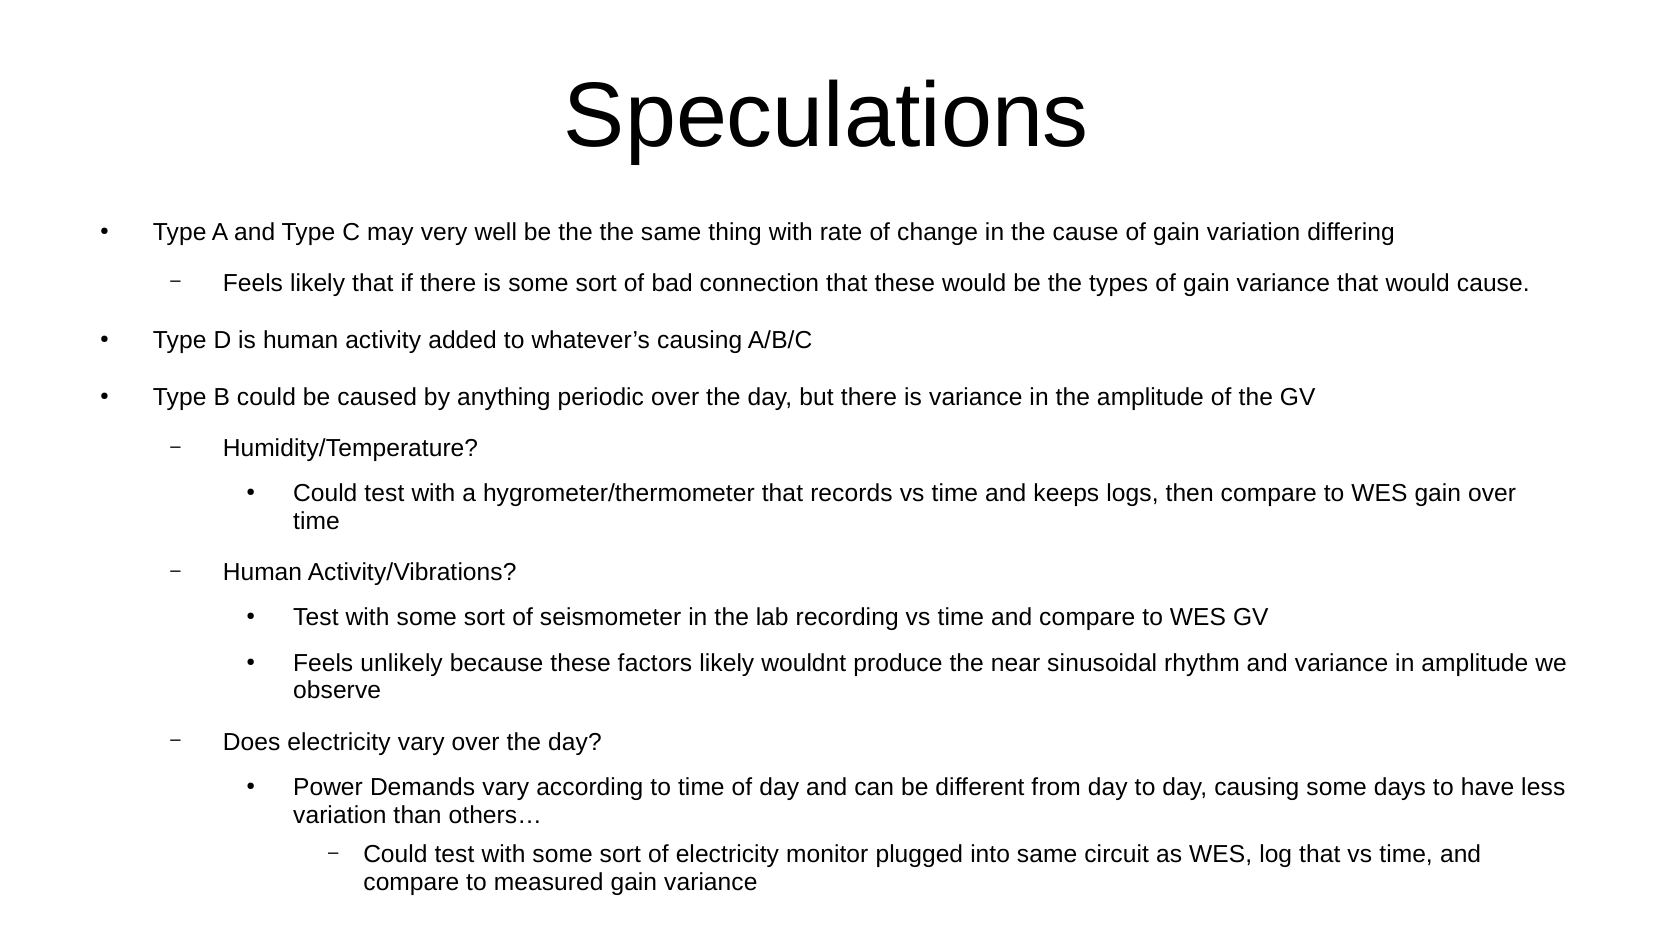

# Speculations
Type A and Type C may very well be the the same thing with rate of change in the cause of gain variation differing
Feels likely that if there is some sort of bad connection that these would be the types of gain variance that would cause.
Type D is human activity added to whatever’s causing A/B/C
Type B could be caused by anything periodic over the day, but there is variance in the amplitude of the GV
Humidity/Temperature?
Could test with a hygrometer/thermometer that records vs time and keeps logs, then compare to WES gain over time
Human Activity/Vibrations?
Test with some sort of seismometer in the lab recording vs time and compare to WES GV
Feels unlikely because these factors likely wouldnt produce the near sinusoidal rhythm and variance in amplitude we observe
Does electricity vary over the day?
Power Demands vary according to time of day and can be different from day to day, causing some days to have less variation than others…
Could test with some sort of electricity monitor plugged into same circuit as WES, log that vs time, and compare to measured gain variance